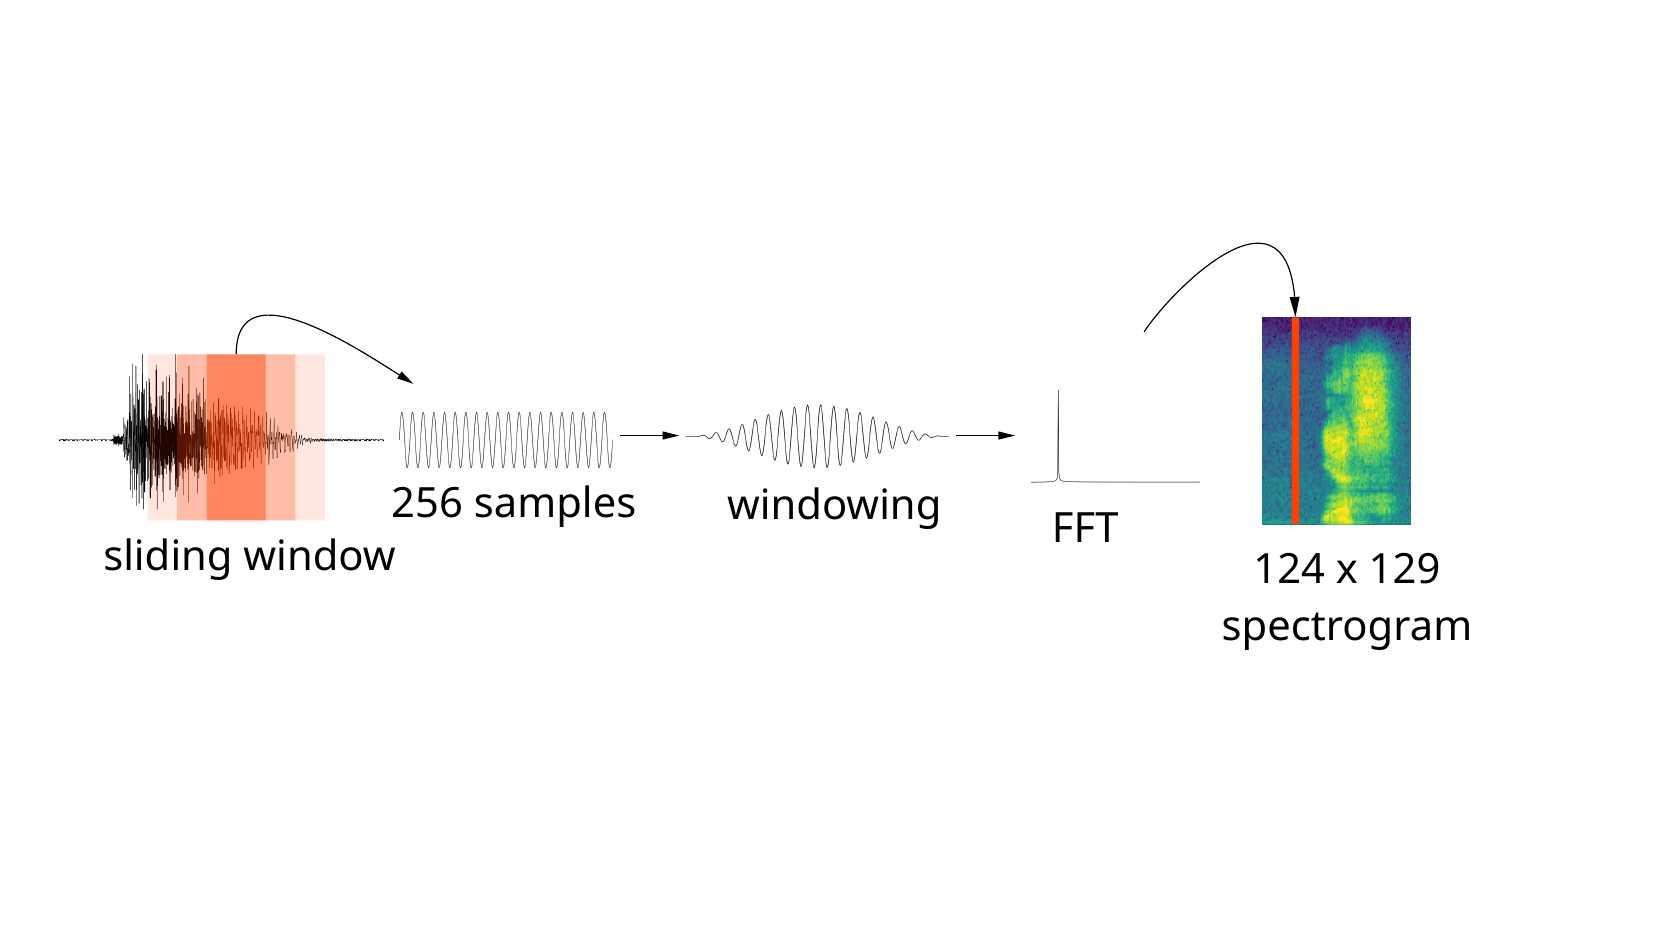

256 samples
windowing
FFT
124 x 129
spectrogram
sliding window